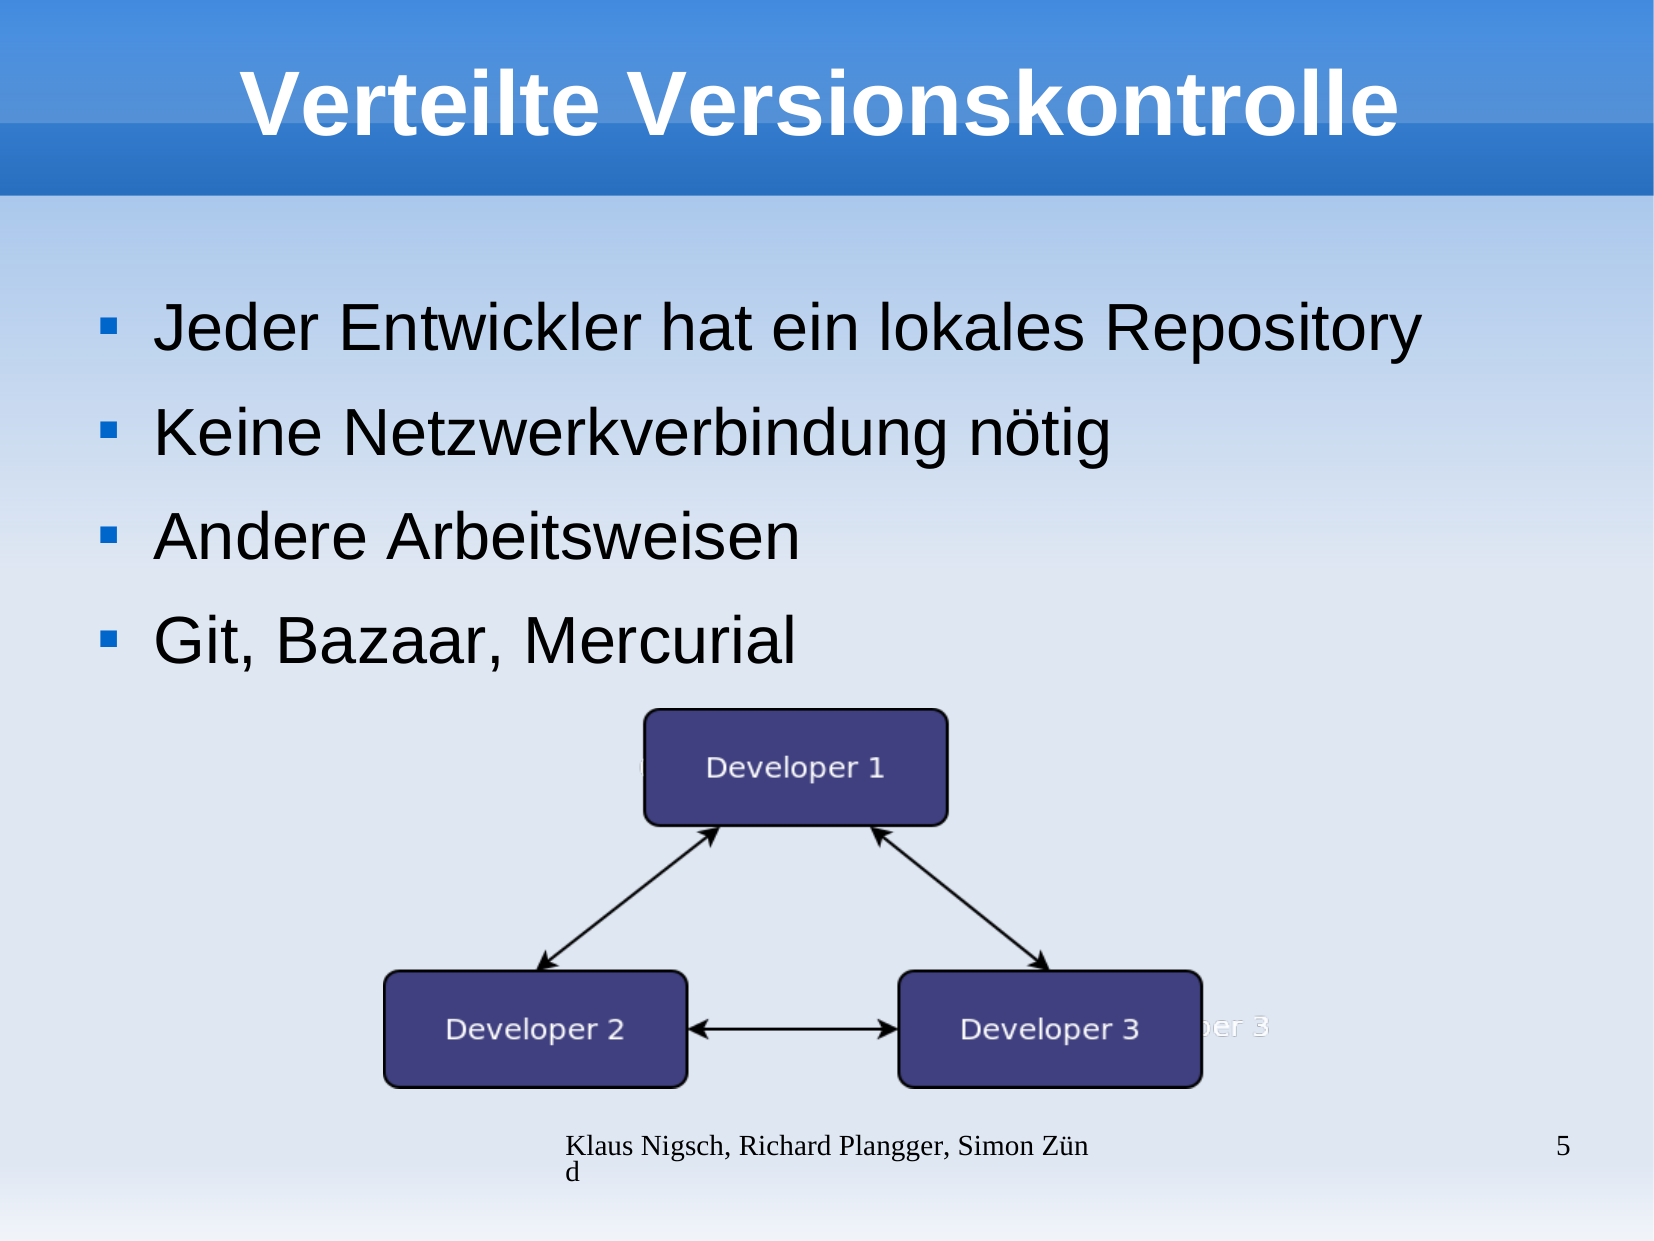

# Verteilte Versionskontrolle
Jeder Entwickler hat ein lokales Repository
Keine Netzwerkverbindung nötig
Andere Arbeitsweisen
Git, Bazaar, Mercurial
Klaus Nigsch, Richard Plangger, Simon Zünd
5